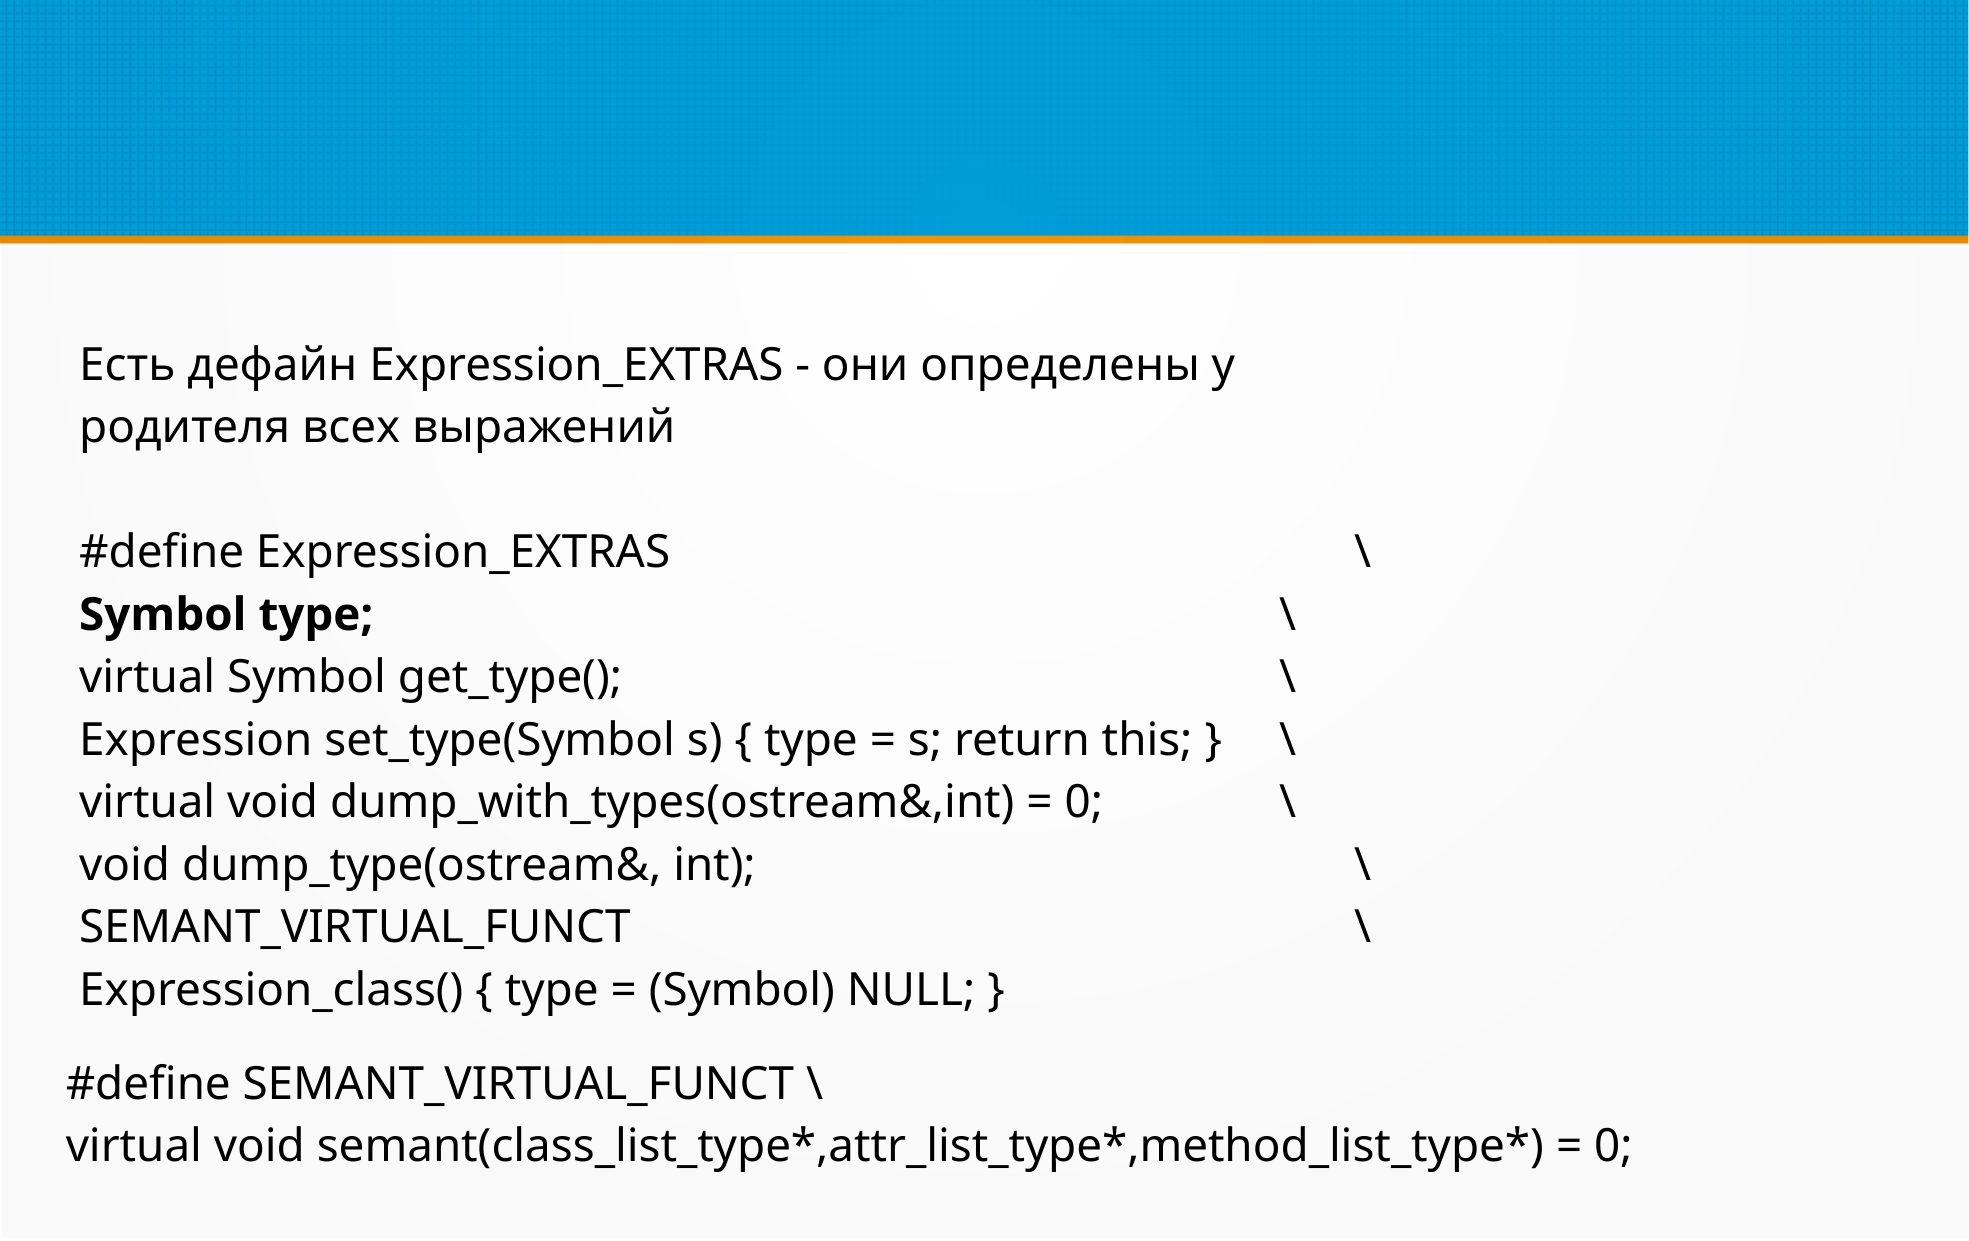

#
Есть дефайн Expression_EXTRAS - они определены у
родителя всех выражений
#define Expression_EXTRAS 						\
Symbol type; 								\
virtual Symbol get_type(); 					\
Expression set_type(Symbol s) { type = s; return this; } 	\
virtual void dump_with_types(ostream&,int) = 0; 			\
void dump_type(ostream&, int); 						\
SEMANT_VIRTUAL_FUNCT 							\
Expression_class() { type = (Symbol) NULL; }
#define SEMANT_VIRTUAL_FUNCT \
virtual void semant(class_list_type*,attr_list_type*,method_list_type*) = 0;